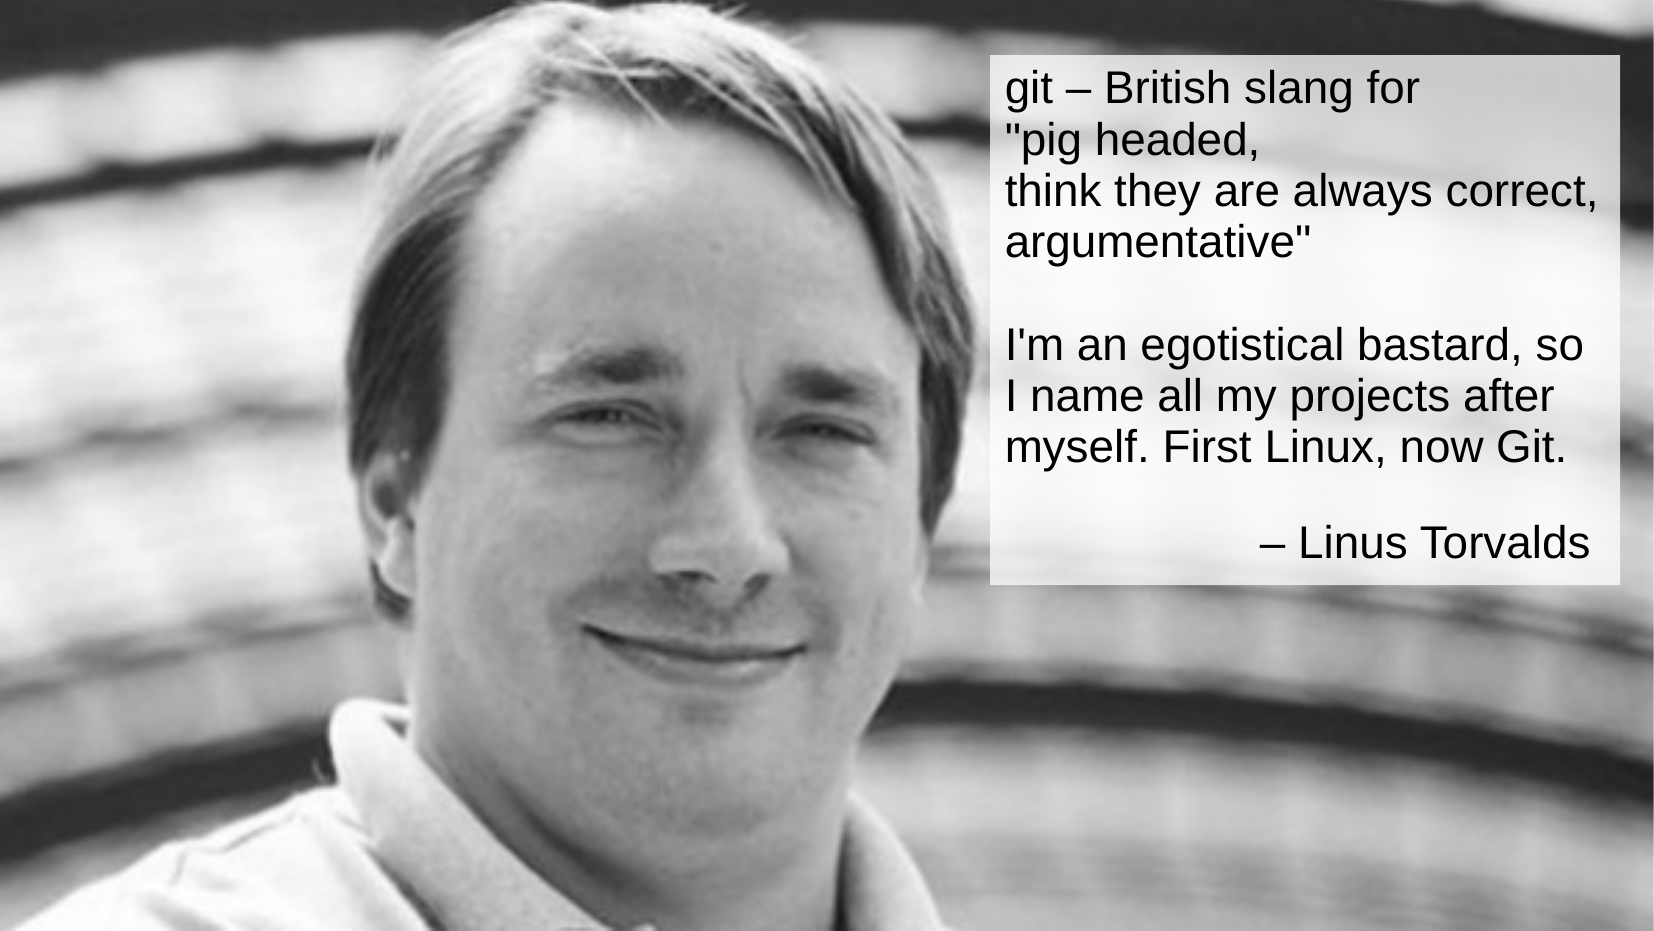

git – British slang for
"pig headed,
think they are always correct,
argumentative"
I'm an egotistical bastard, so I name all my projects after myself. First Linux, now Git.
– Linus Torvalds